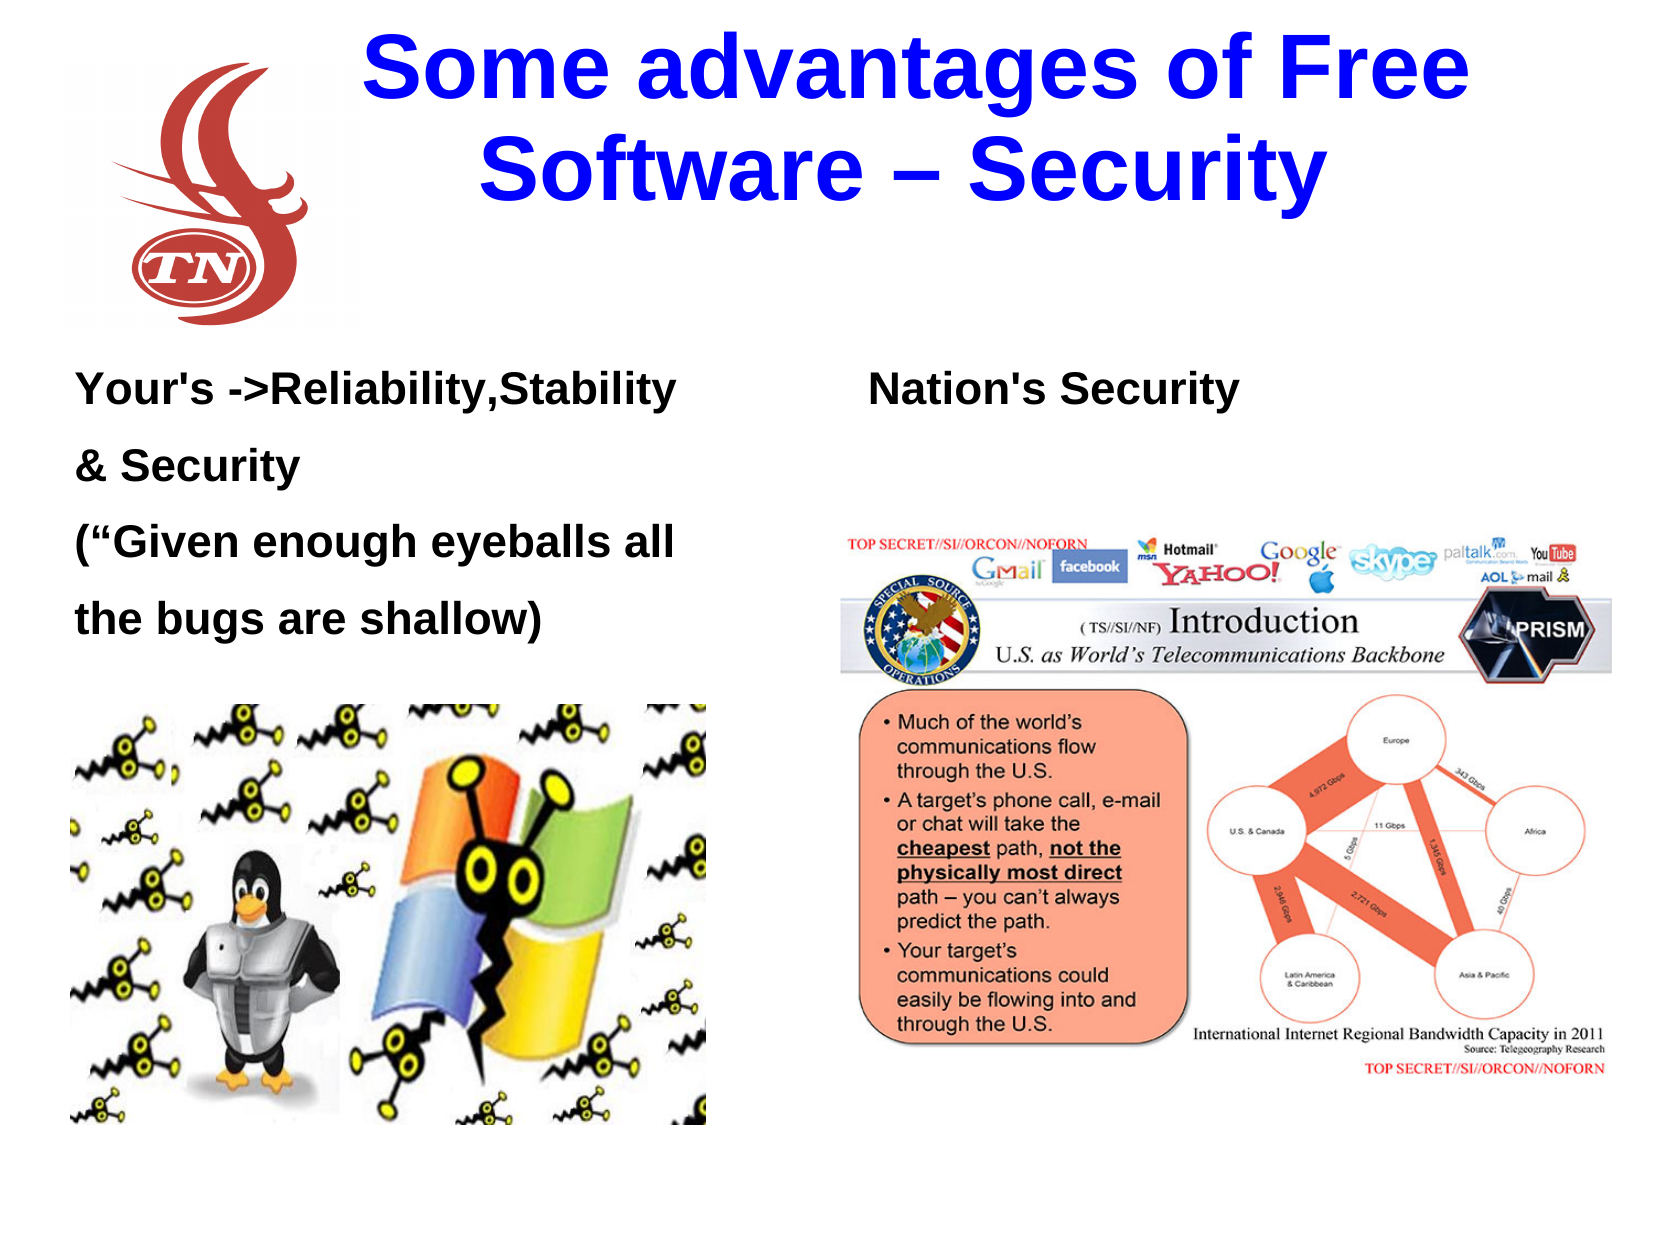

# Some advantages of Free Software – Security
Your's ->Reliability,Stability Nation's Security
& Security
(“Given enough eyeballs all
the bugs are shallow)